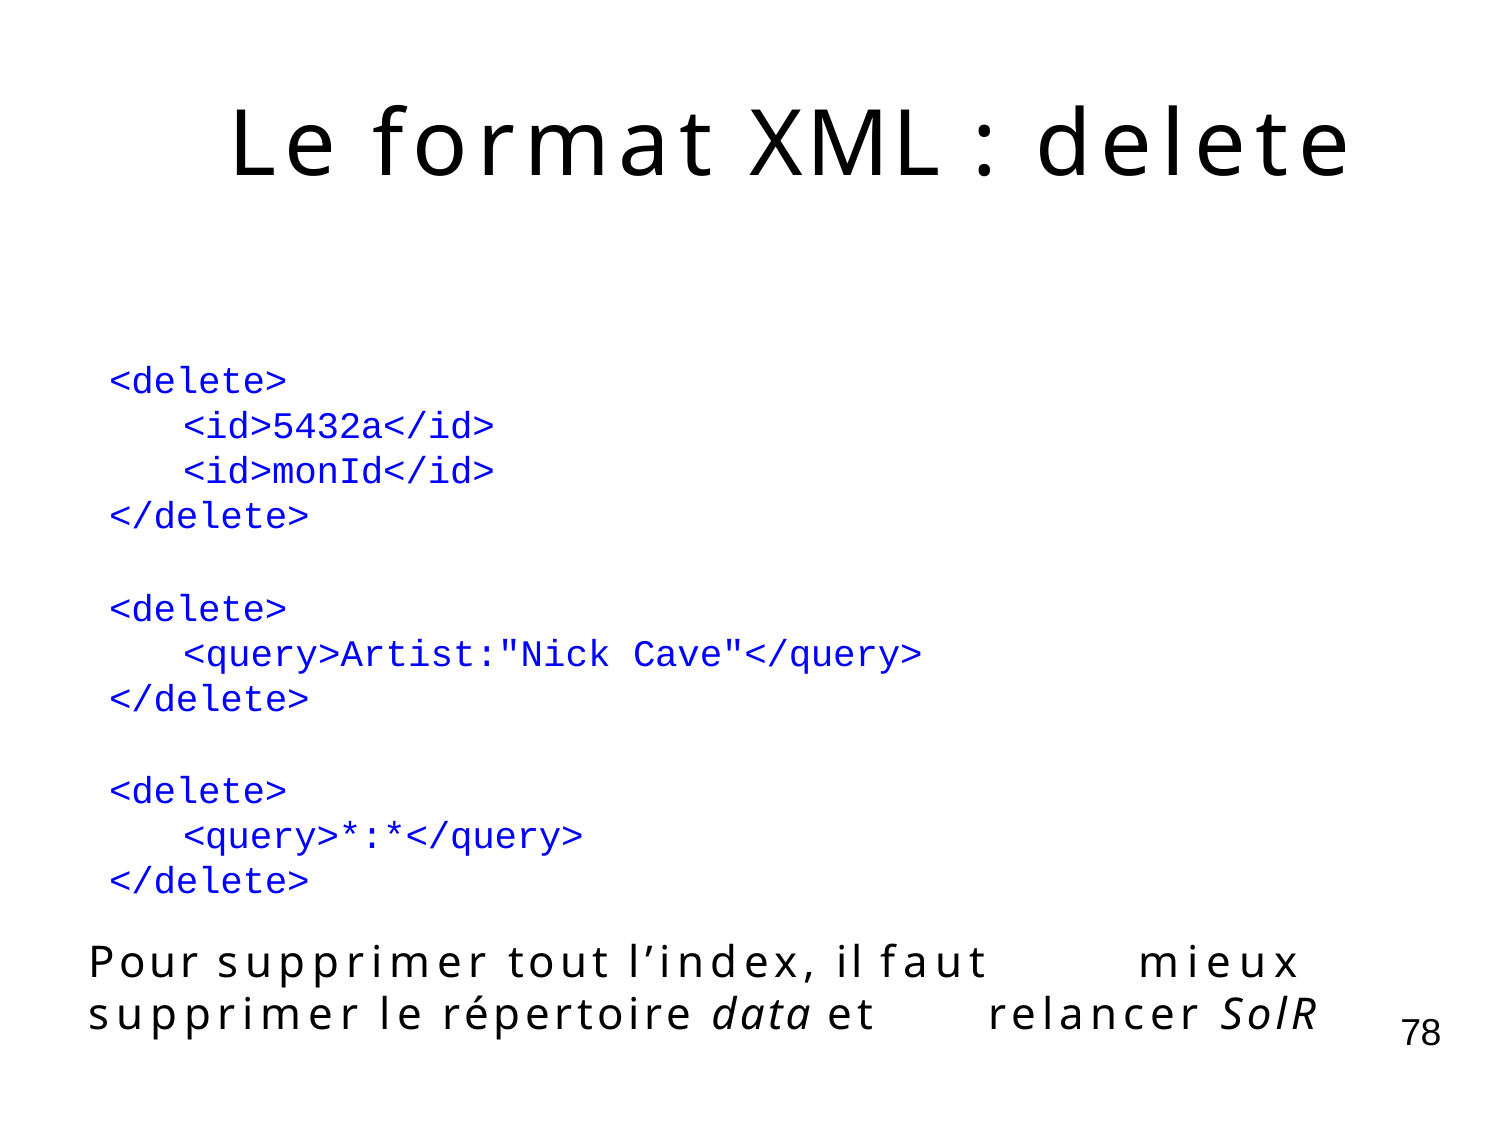

# Le format XML : delete
<delete>
<id>5432a</id>
<id>monId</id>
</delete>
<delete>
<query>Artist:"Nick Cave"</query>
</delete>
<delete>
<query>*:*</query>
</delete>
Pour supprimer tout l’index, il faut 	mieux supprimer le répertoire data et 	relancer SolR
78